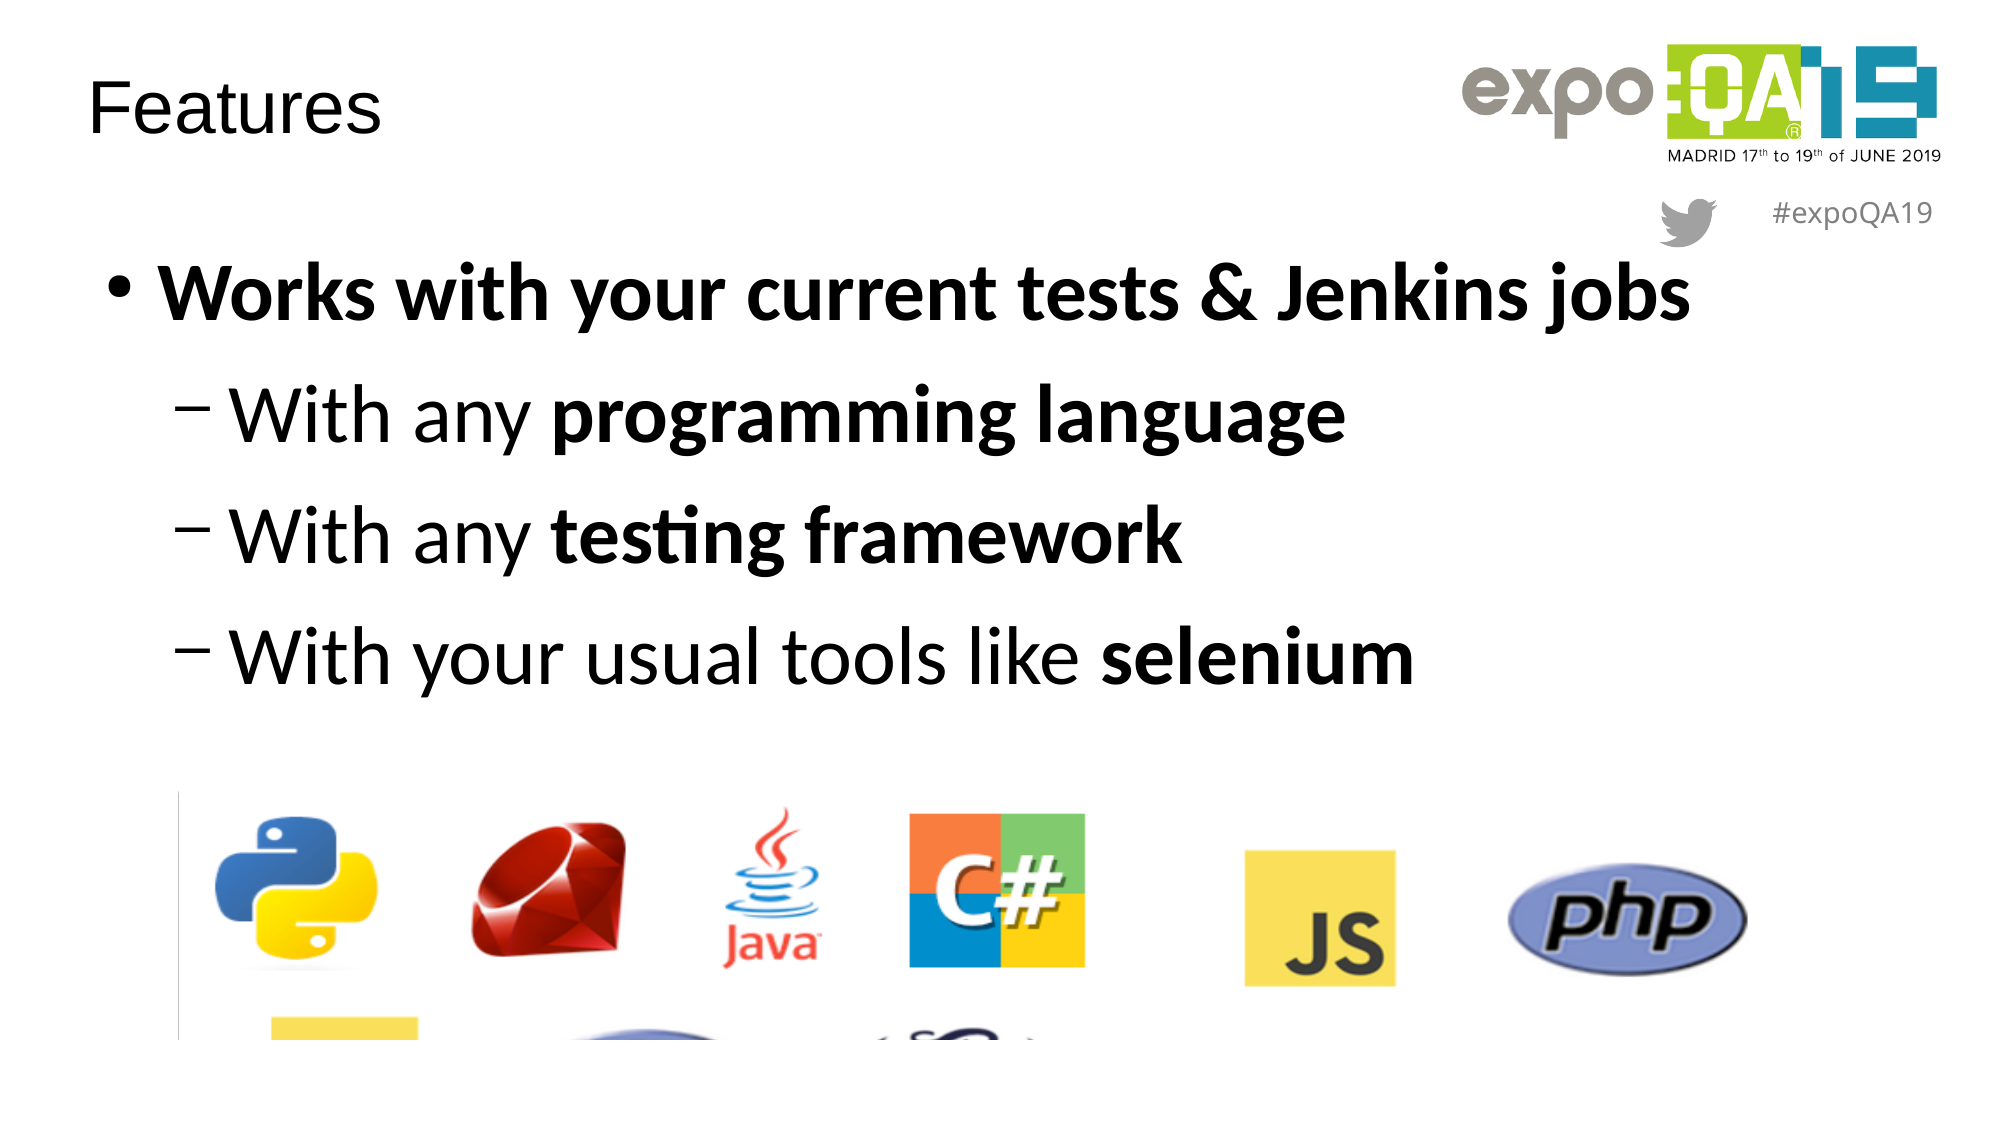

# Features
Works with your current tests & Jenkins jobs
With any programming language
With any testing framework
With your usual tools like selenium